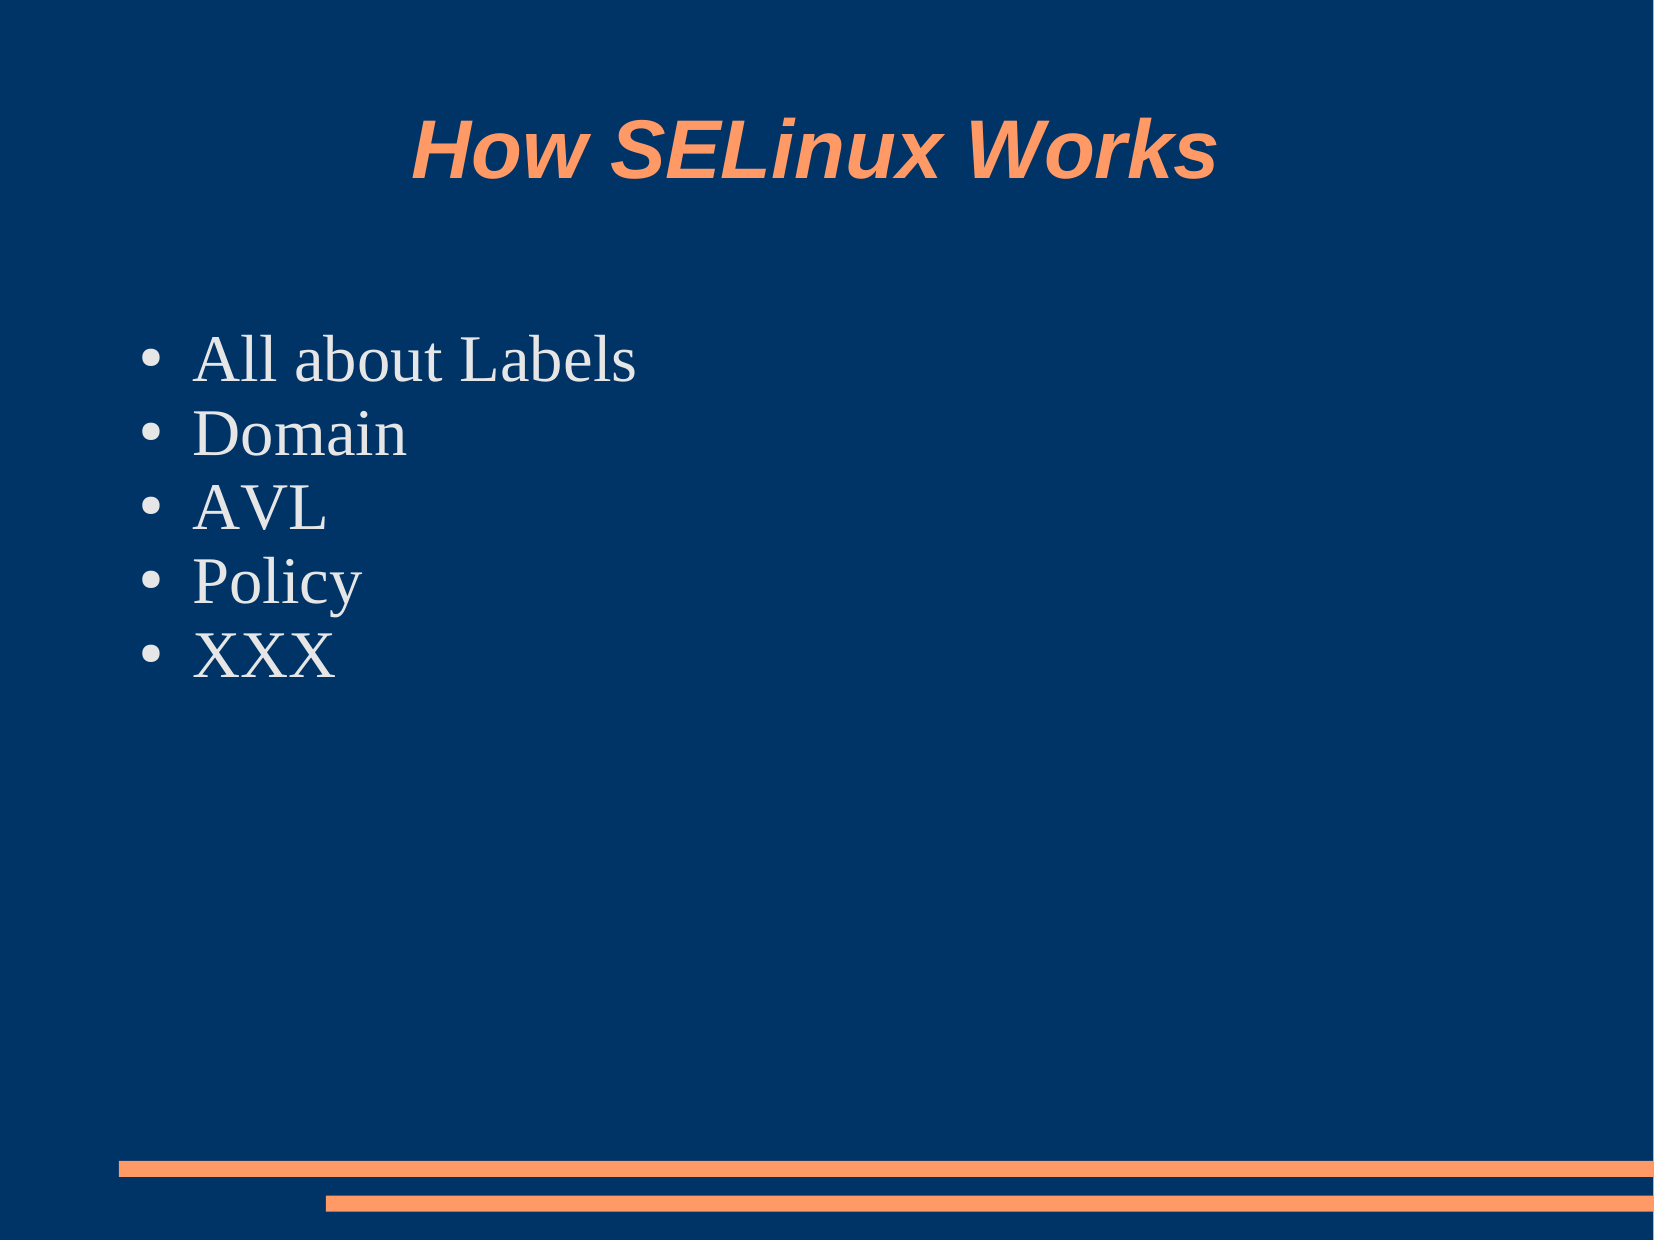

# How SELinux Works
All about Labels
Domain
AVL
Policy
XXX